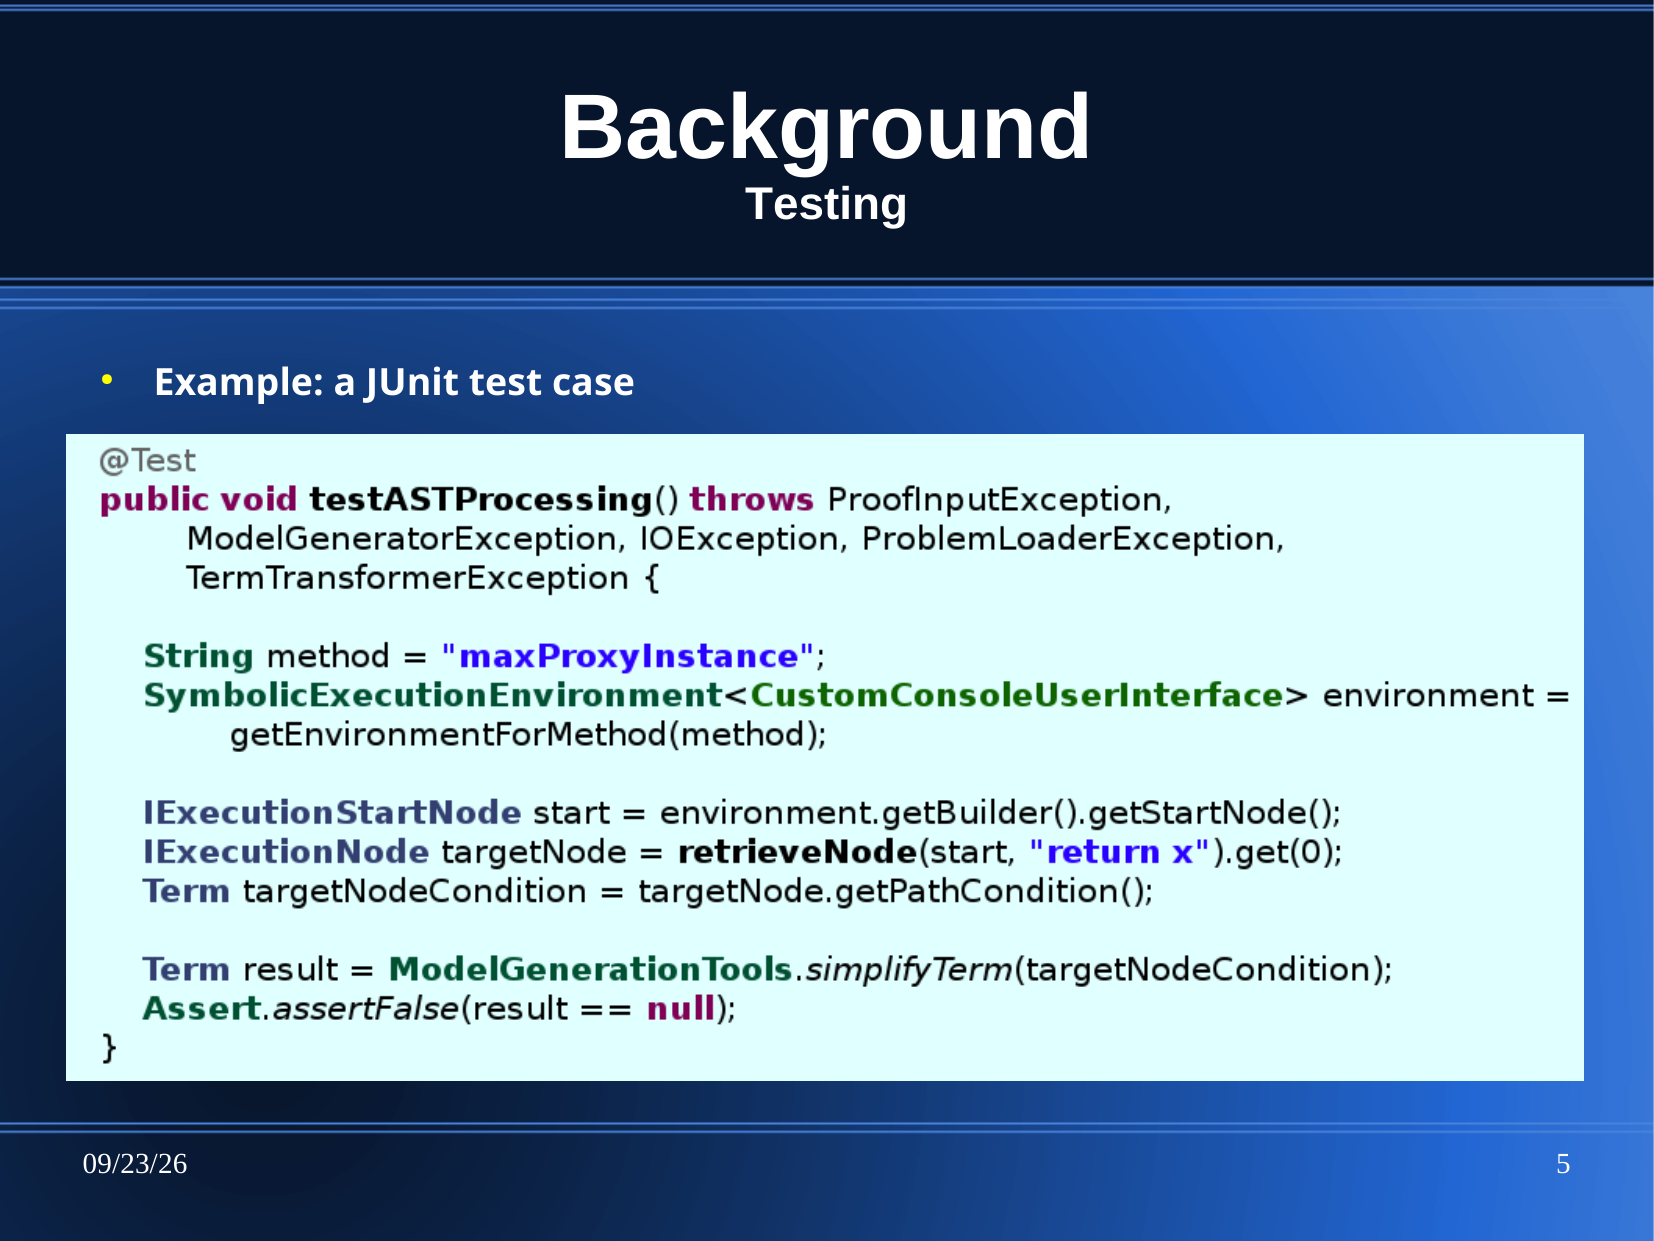

# Background Testing
Example: a JUnit test case
5